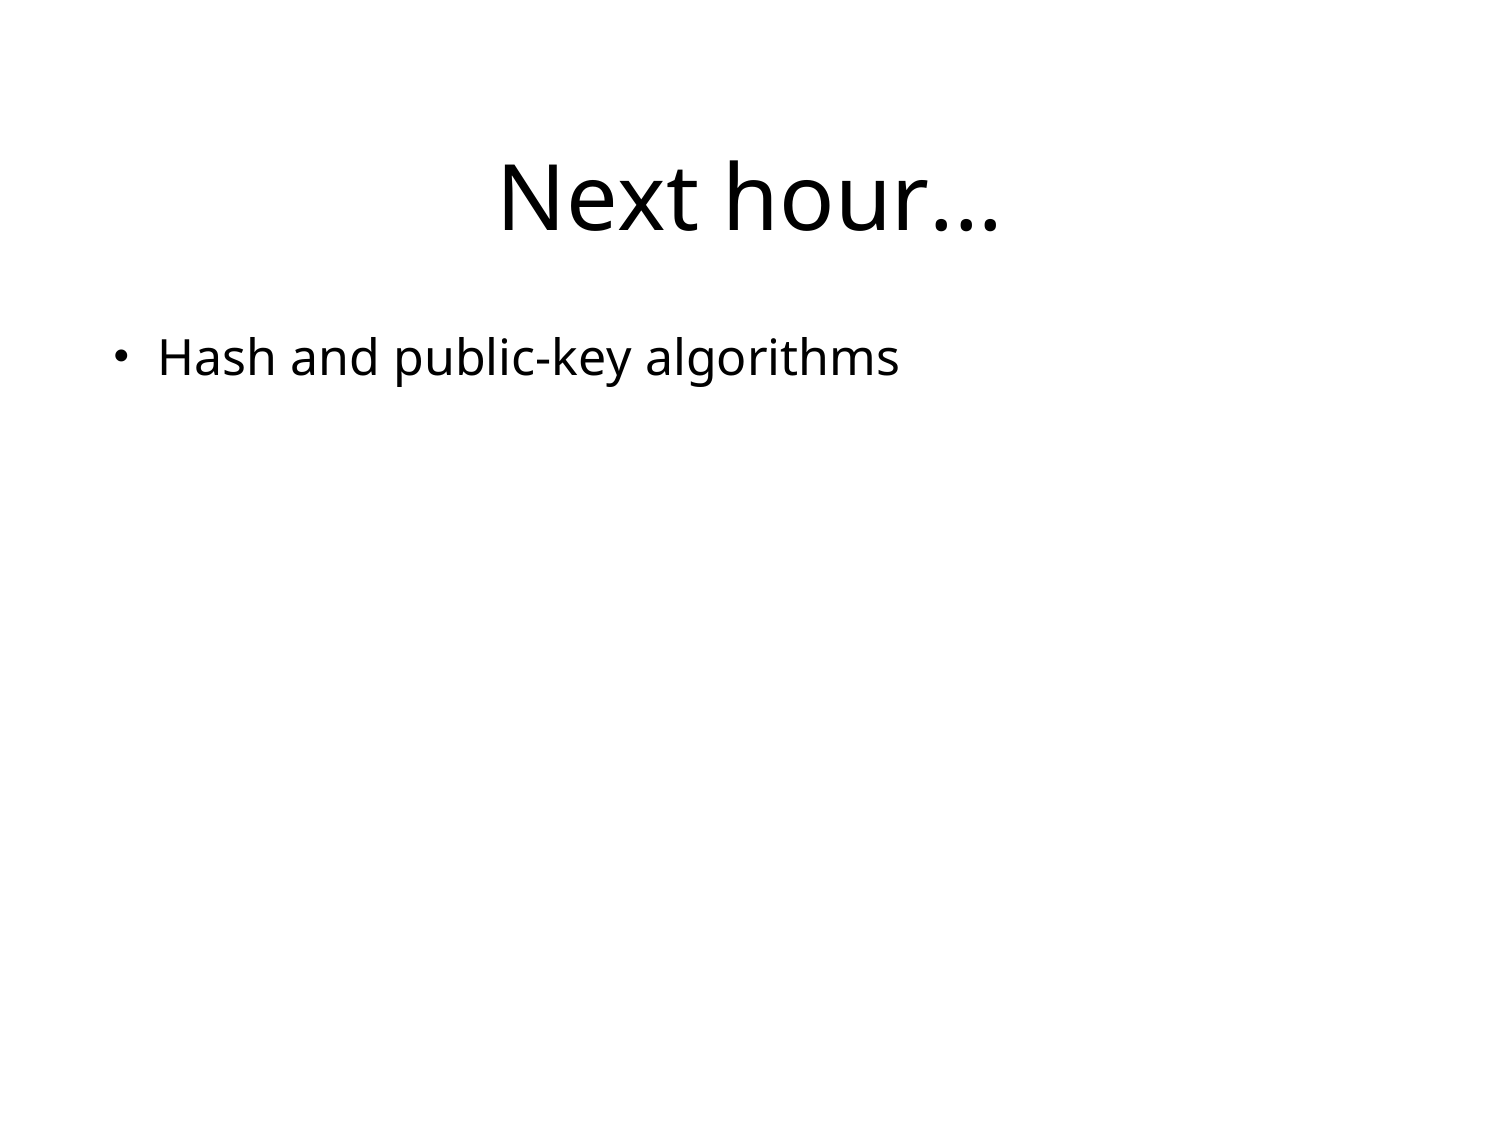

# Next hour...
Hash and public-key algorithms